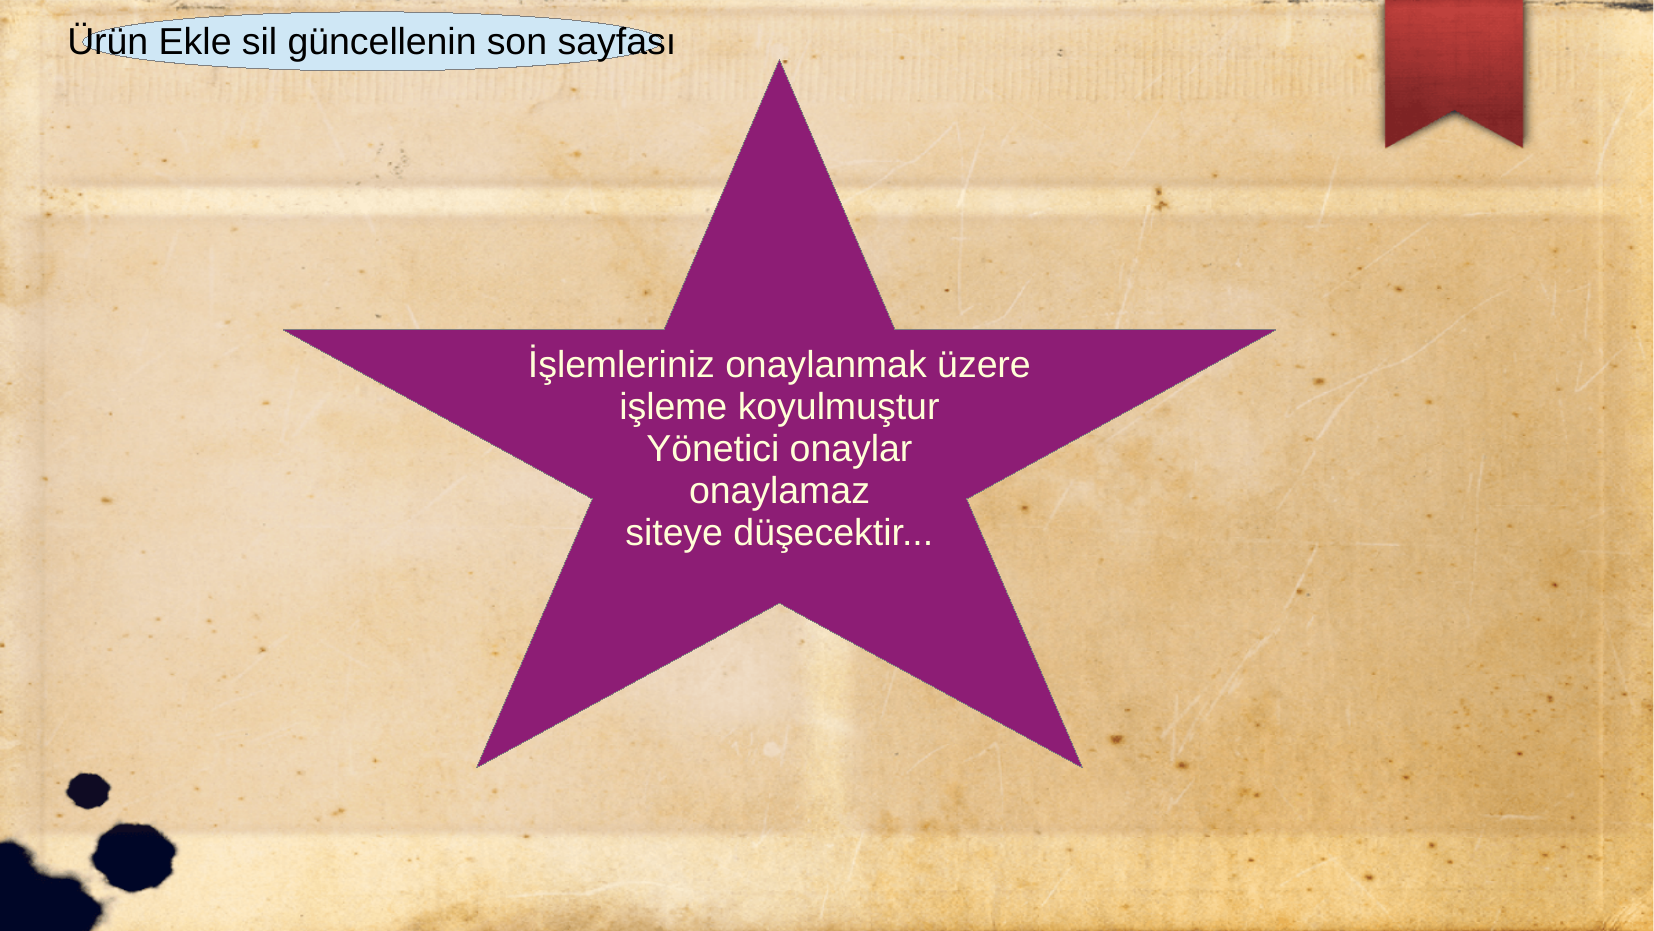

Ürün Ekle sil güncellenin son sayfası
İşlemleriniz onaylanmak üzere
 işleme koyulmuştur
Yönetici onaylar
 onaylamaz
siteye düşecektir...